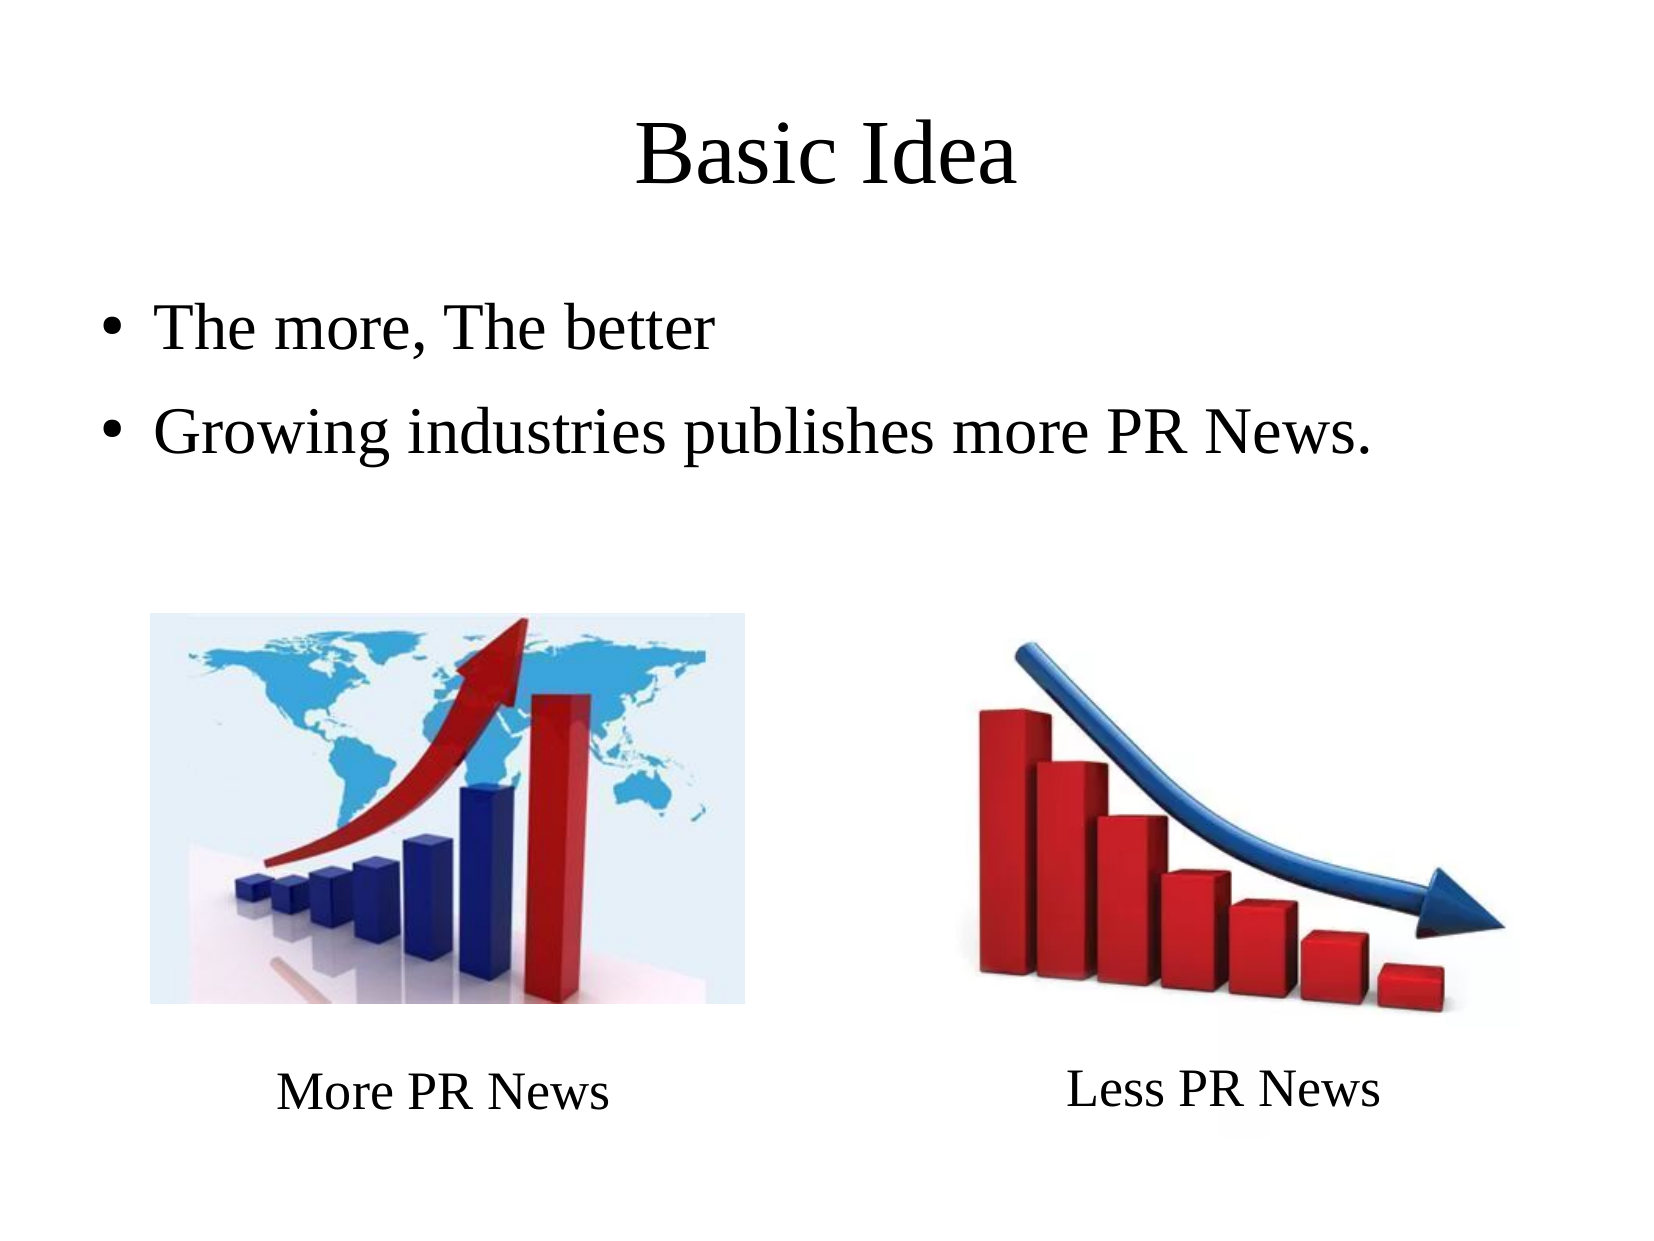

# Basic Idea
The more, The better
Growing industries publishes more PR News.
Less PR News
More PR News